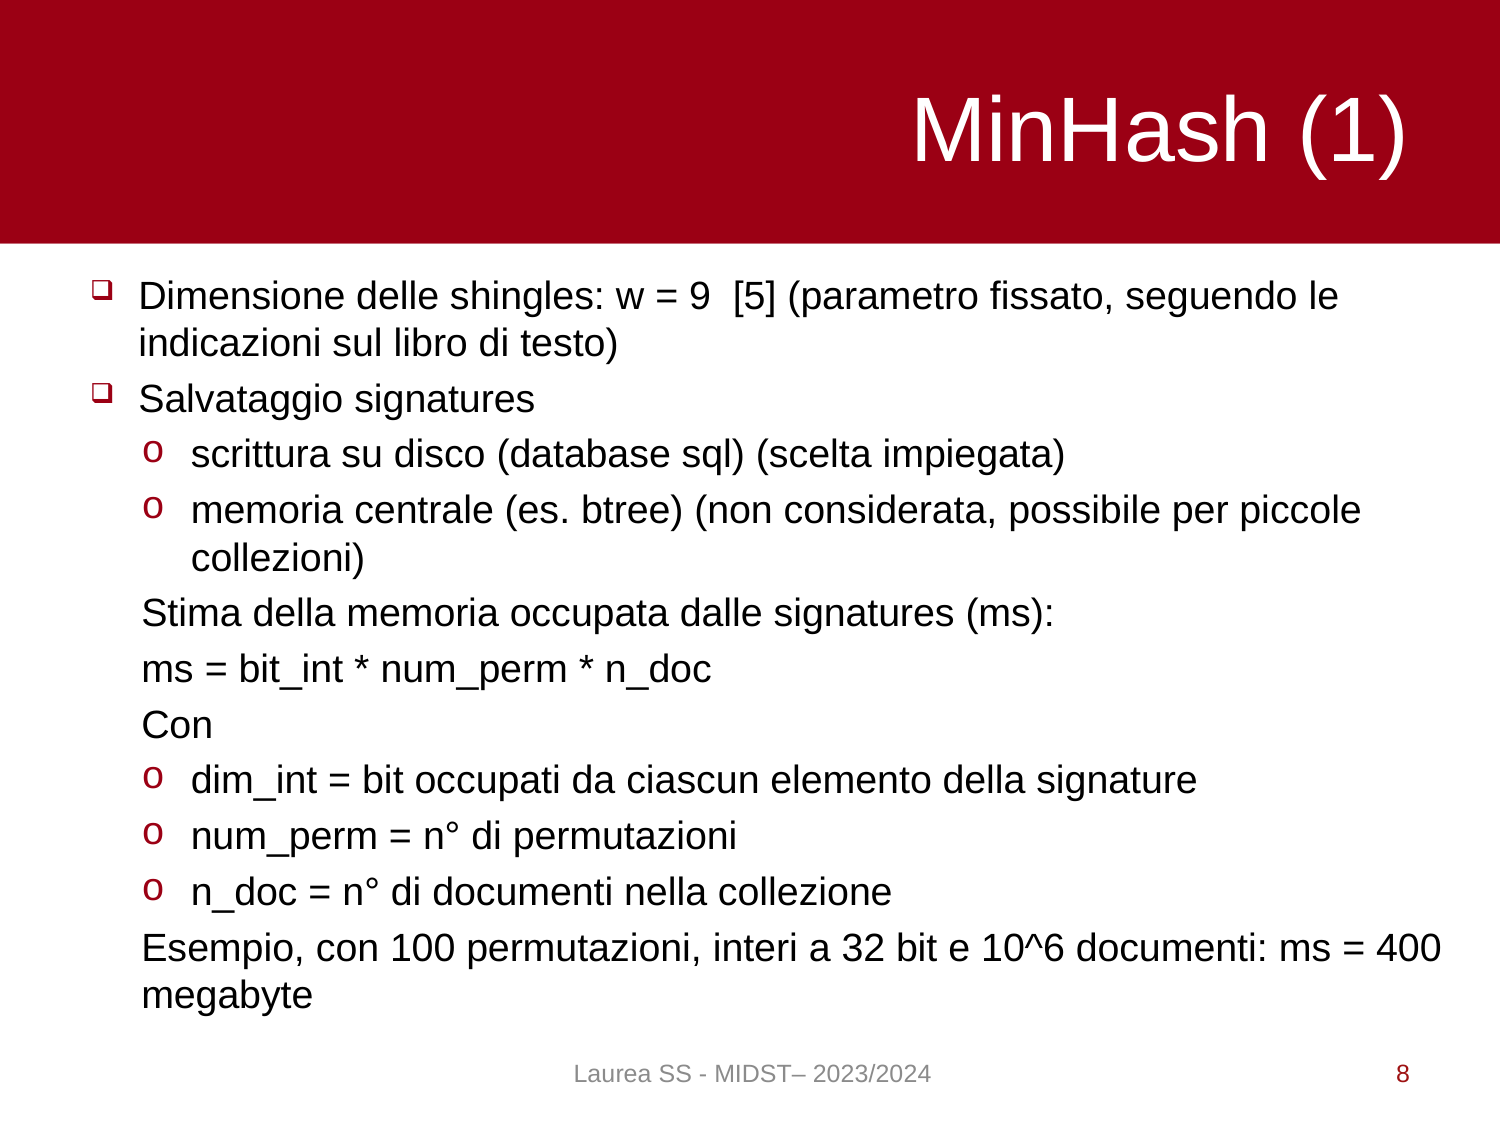

# MinHash (1)
Dimensione delle shingles: w = 9 [5] (parametro fissato, seguendo le indicazioni sul libro di testo)
Salvataggio signatures
scrittura su disco (database sql) (scelta impiegata)
memoria centrale (es. btree) (non considerata, possibile per piccole collezioni)
Stima della memoria occupata dalle signatures (ms):
ms = bit_int * num_perm * n_doc
Con
dim_int = bit occupati da ciascun elemento della signature
num_perm = n° di permutazioni
n_doc = n° di documenti nella collezione
Esempio, con 100 permutazioni, interi a 32 bit e 10^6 documenti: ms = 400 megabyte
Laurea SS - MIDST– 2023/2024
8